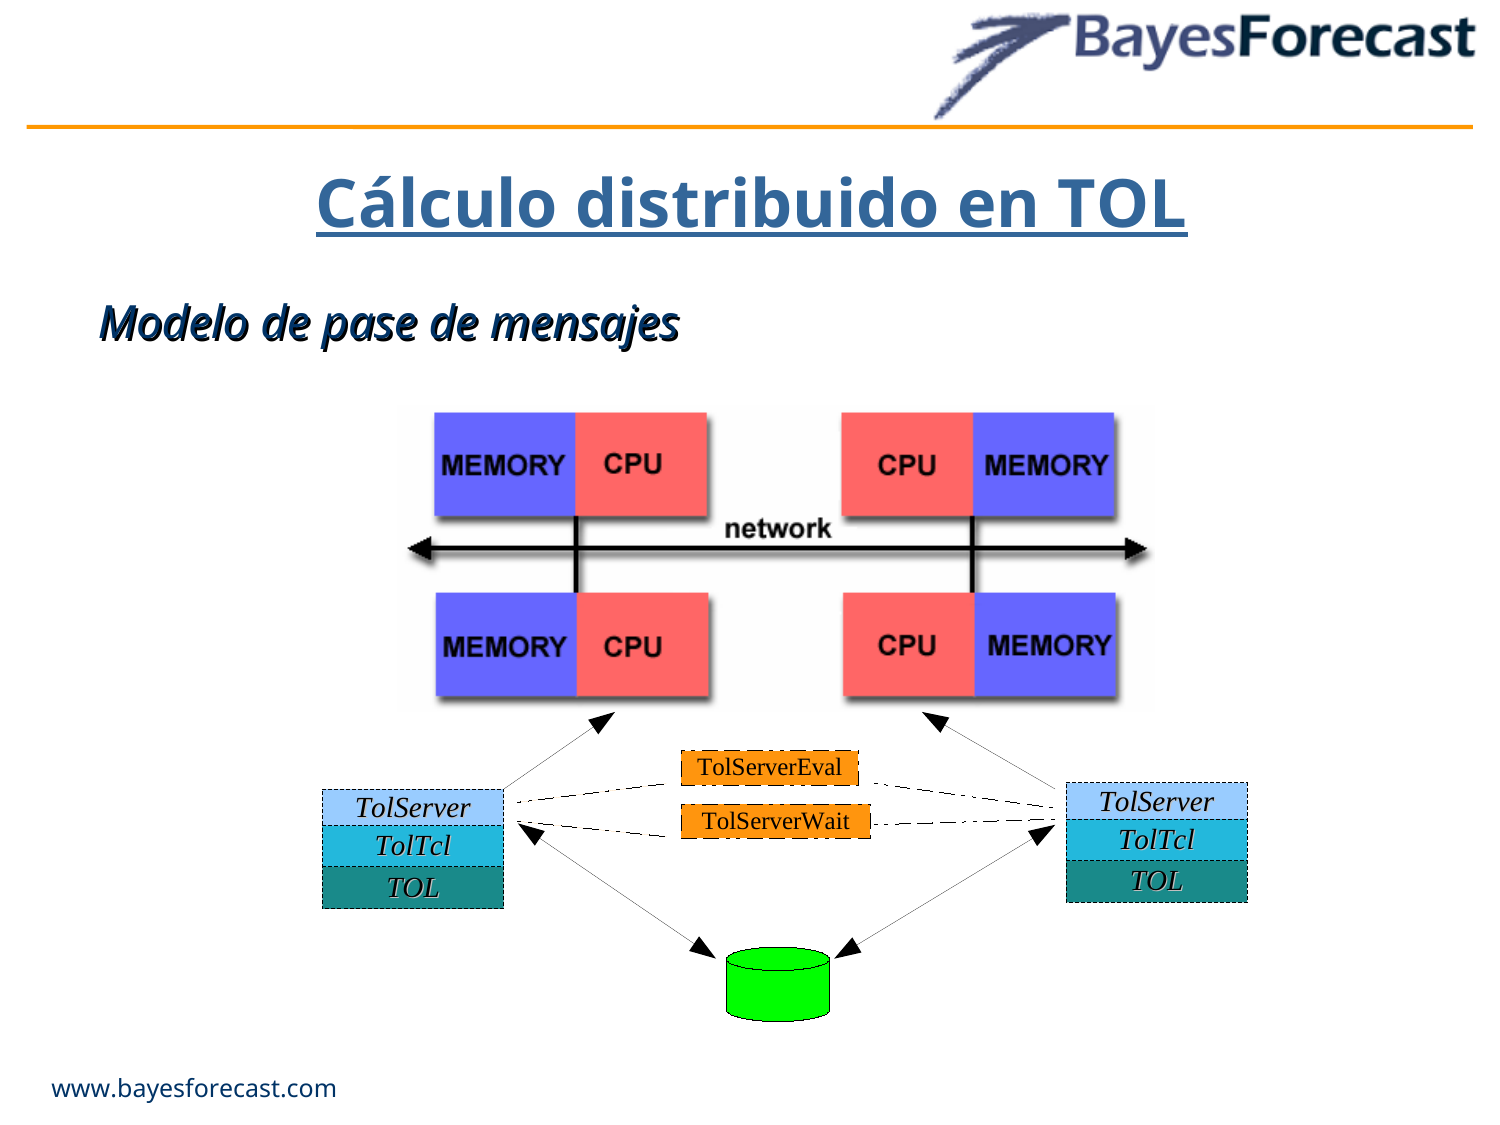

Cálculo distribuido en TOL
Modelo de pase de mensajes
TolServerEval
TolServer
TolTcl
TOL
TolServer
TolTcl
TOL
TolServerWait